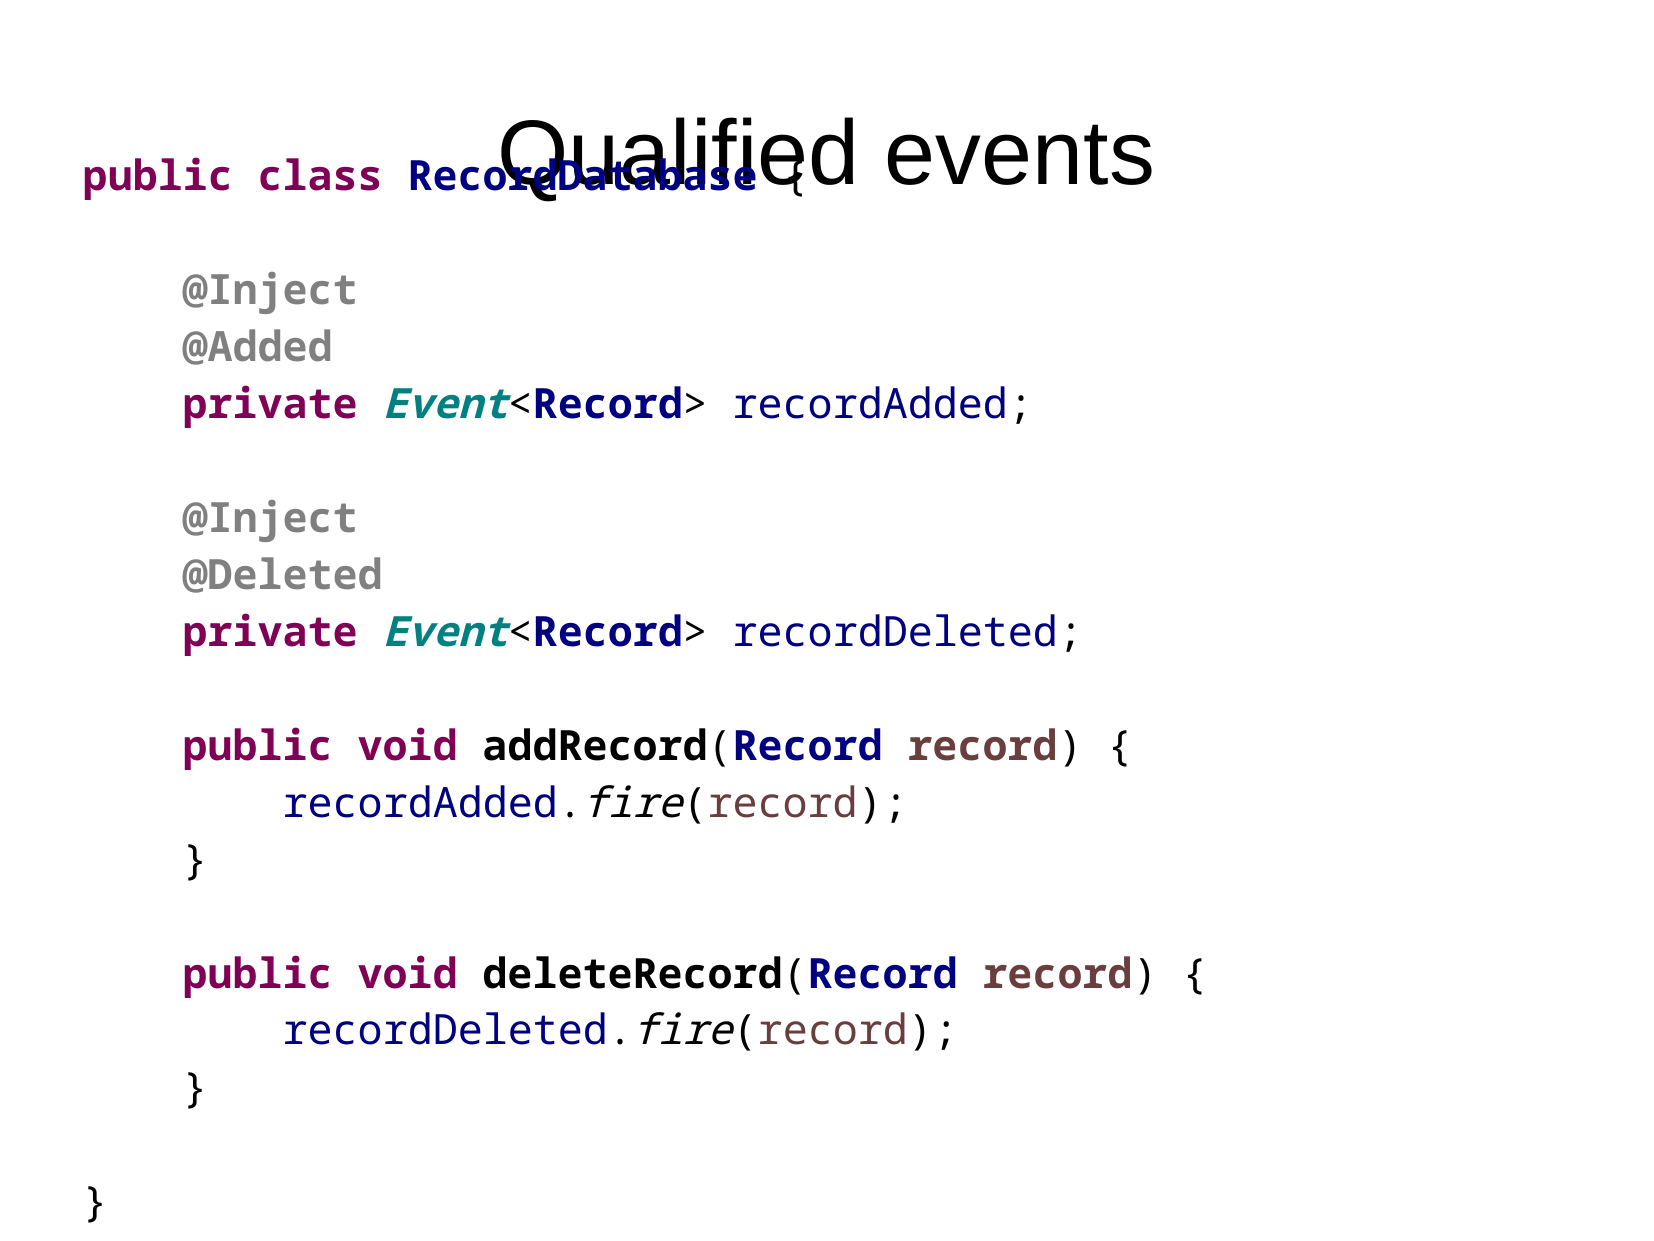

# Qualified events
public class RecordDatabase {
 @Inject
 @Added
 private Event<Record> recordAdded;
 @Inject
 @Deleted
 private Event<Record> recordDeleted;
 public void addRecord(Record record) {
 recordAdded.fire(record);
 }
 public void deleteRecord(Record record) {
 recordDeleted.fire(record);
 }
}